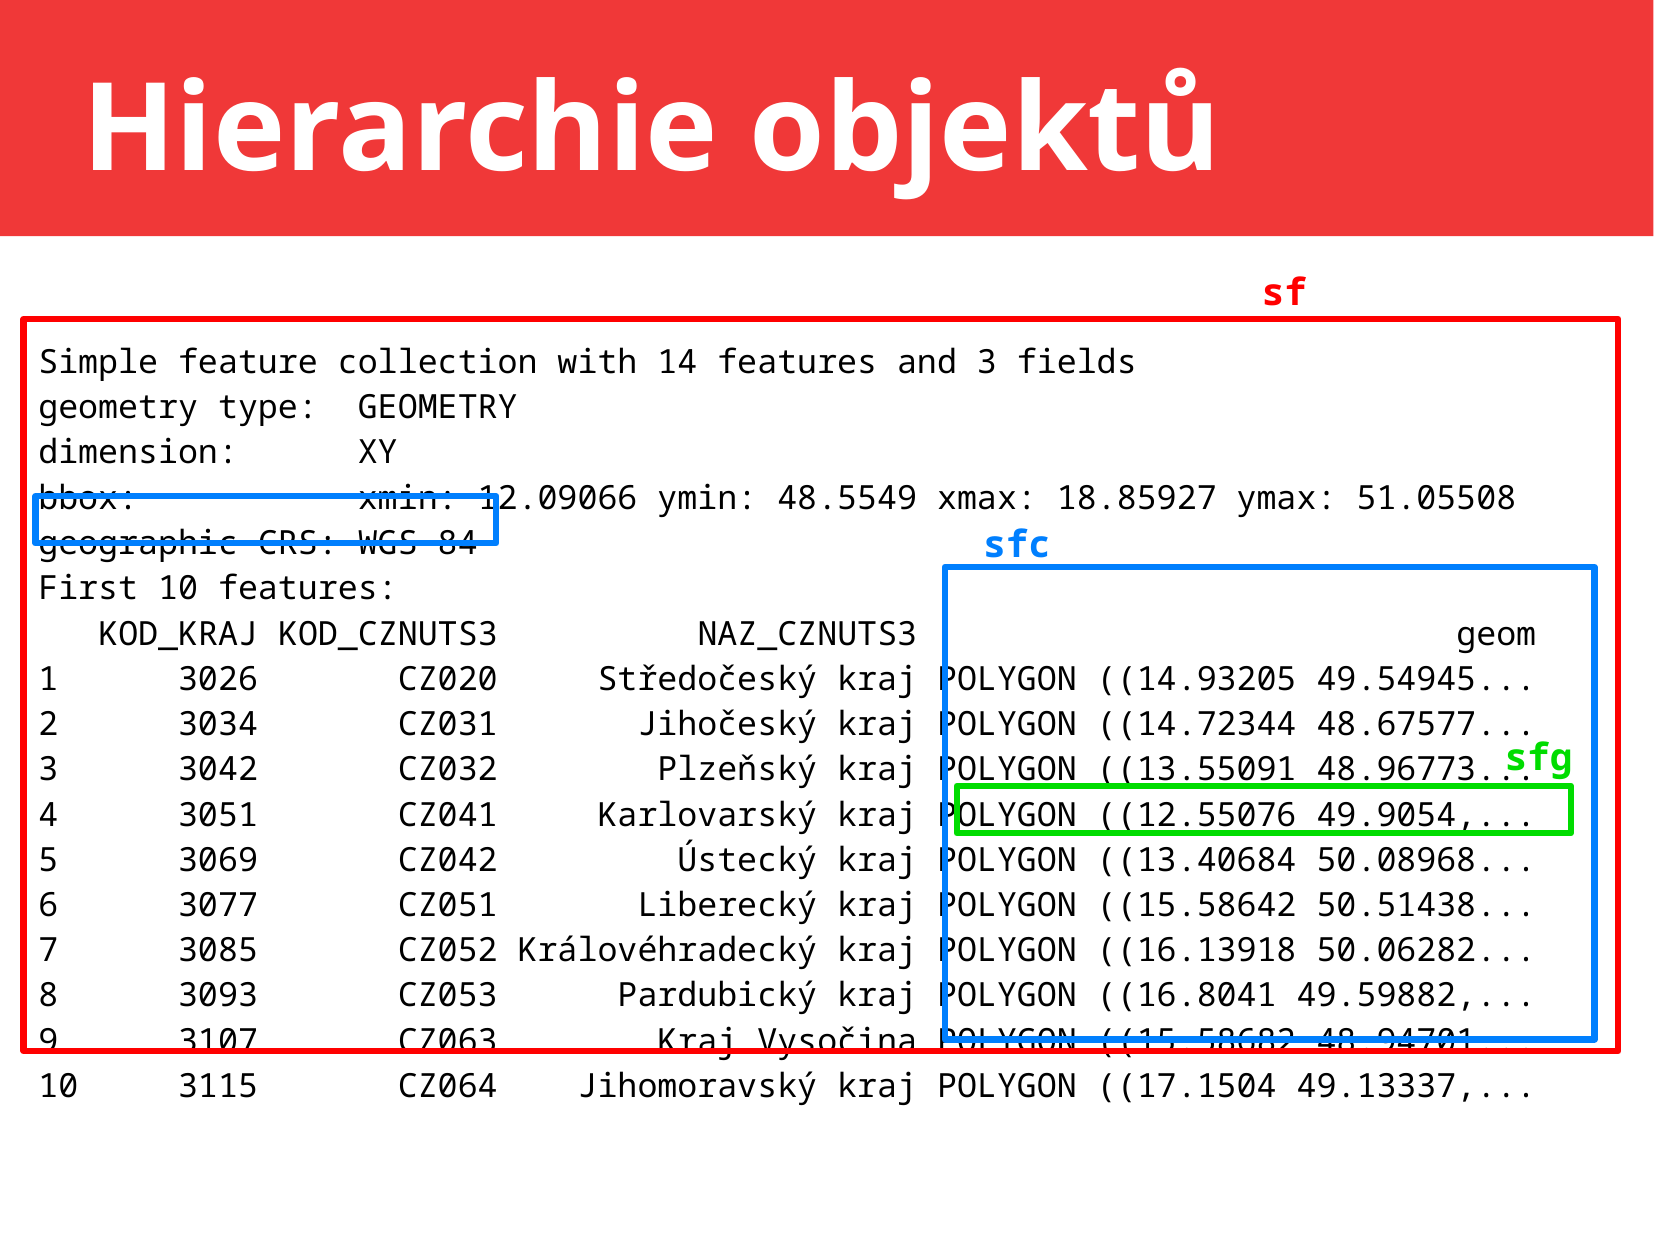

# Hierarchie objektů
sf
Simple feature collection with 14 features and 3 fields
geometry type: GEOMETRY
dimension: XY
bbox: xmin: 12.09066 ymin: 48.5549 xmax: 18.85927 ymax: 51.05508
geographic CRS: WGS 84
First 10 features:
 KOD_KRAJ KOD_CZNUTS3 NAZ_CZNUTS3 geom
1 3026 CZ020 Středočeský kraj POLYGON ((14.93205 49.54945...
2 3034 CZ031 Jihočeský kraj POLYGON ((14.72344 48.67577...
3 3042 CZ032 Plzeňský kraj POLYGON ((13.55091 48.96773...
4 3051 CZ041 Karlovarský kraj POLYGON ((12.55076 49.9054,...
5 3069 CZ042 Ústecký kraj POLYGON ((13.40684 50.08968...
6 3077 CZ051 Liberecký kraj POLYGON ((15.58642 50.51438...
7 3085 CZ052 Královéhradecký kraj POLYGON ((16.13918 50.06282...
8 3093 CZ053 Pardubický kraj POLYGON ((16.8041 49.59882,...
9 3107 CZ063 Kraj Vysočina POLYGON ((15.58682 48.94701...
10 3115 CZ064 Jihomoravský kraj POLYGON ((17.1504 49.13337,...
sfc
sfg